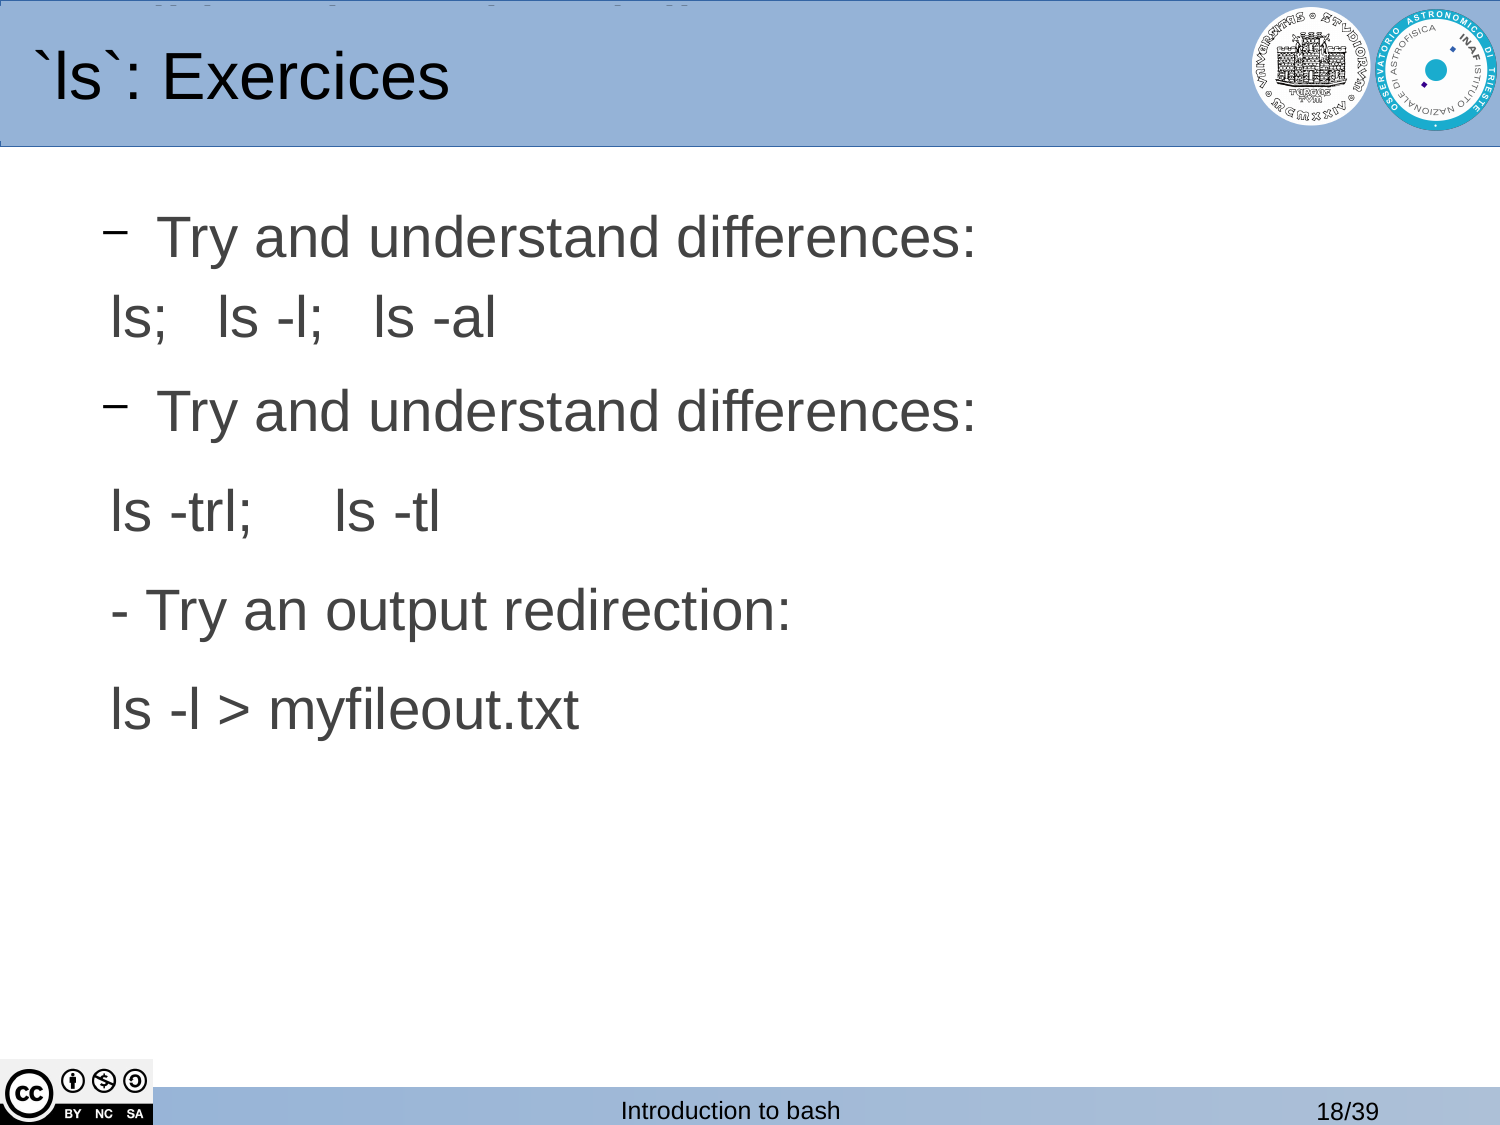

# Traditional service delivery
`ls`: Exercices
Try and understand differences:
ls; ls -l; ls -al
Try and understand differences:
ls -trl; ls -tl
- Try an output redirection:
ls -l > myfileout.txt